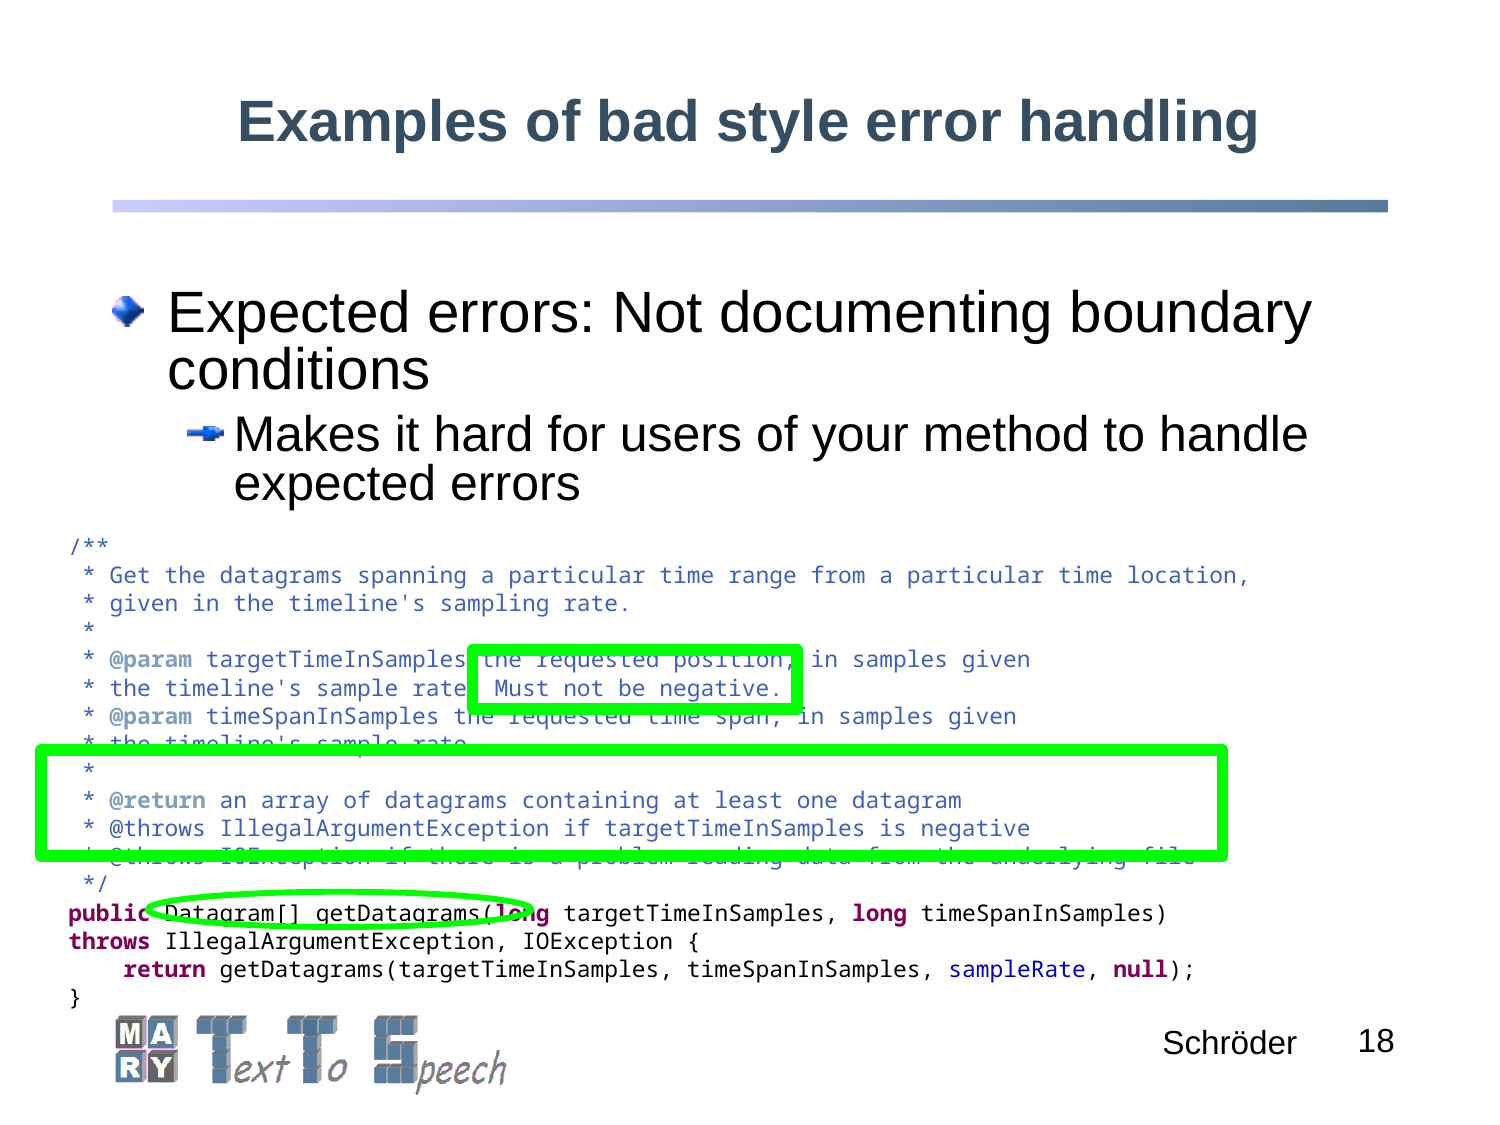

# Examples of bad style error handling
Expected errors: Not documenting boundary conditions
Makes it hard for users of your method to handle expected errors
 /**
 * Get the datagrams spanning a particular time range from a particular time location,
 * given in the timeline's sampling rate.
 *
 * @param targetTimeInSamples the requested position, in samples given
 * the timeline's sample rate. Must not be negative.
 * @param timeSpanInSamples the requested time span, in samples given
 * the timeline's sample rate.
 *
 * @return an array of datagrams containing at least one datagram
 * @throws IllegalArgumentException if targetTimeInSamples is negative
 * @throws IOException if there is a problem reading data from the underlying file
 */
 public Datagram[] getDatagrams(long targetTimeInSamples, long timeSpanInSamples)
 throws IllegalArgumentException, IOException {
 return getDatagrams(targetTimeInSamples, timeSpanInSamples, sampleRate, null);
 }